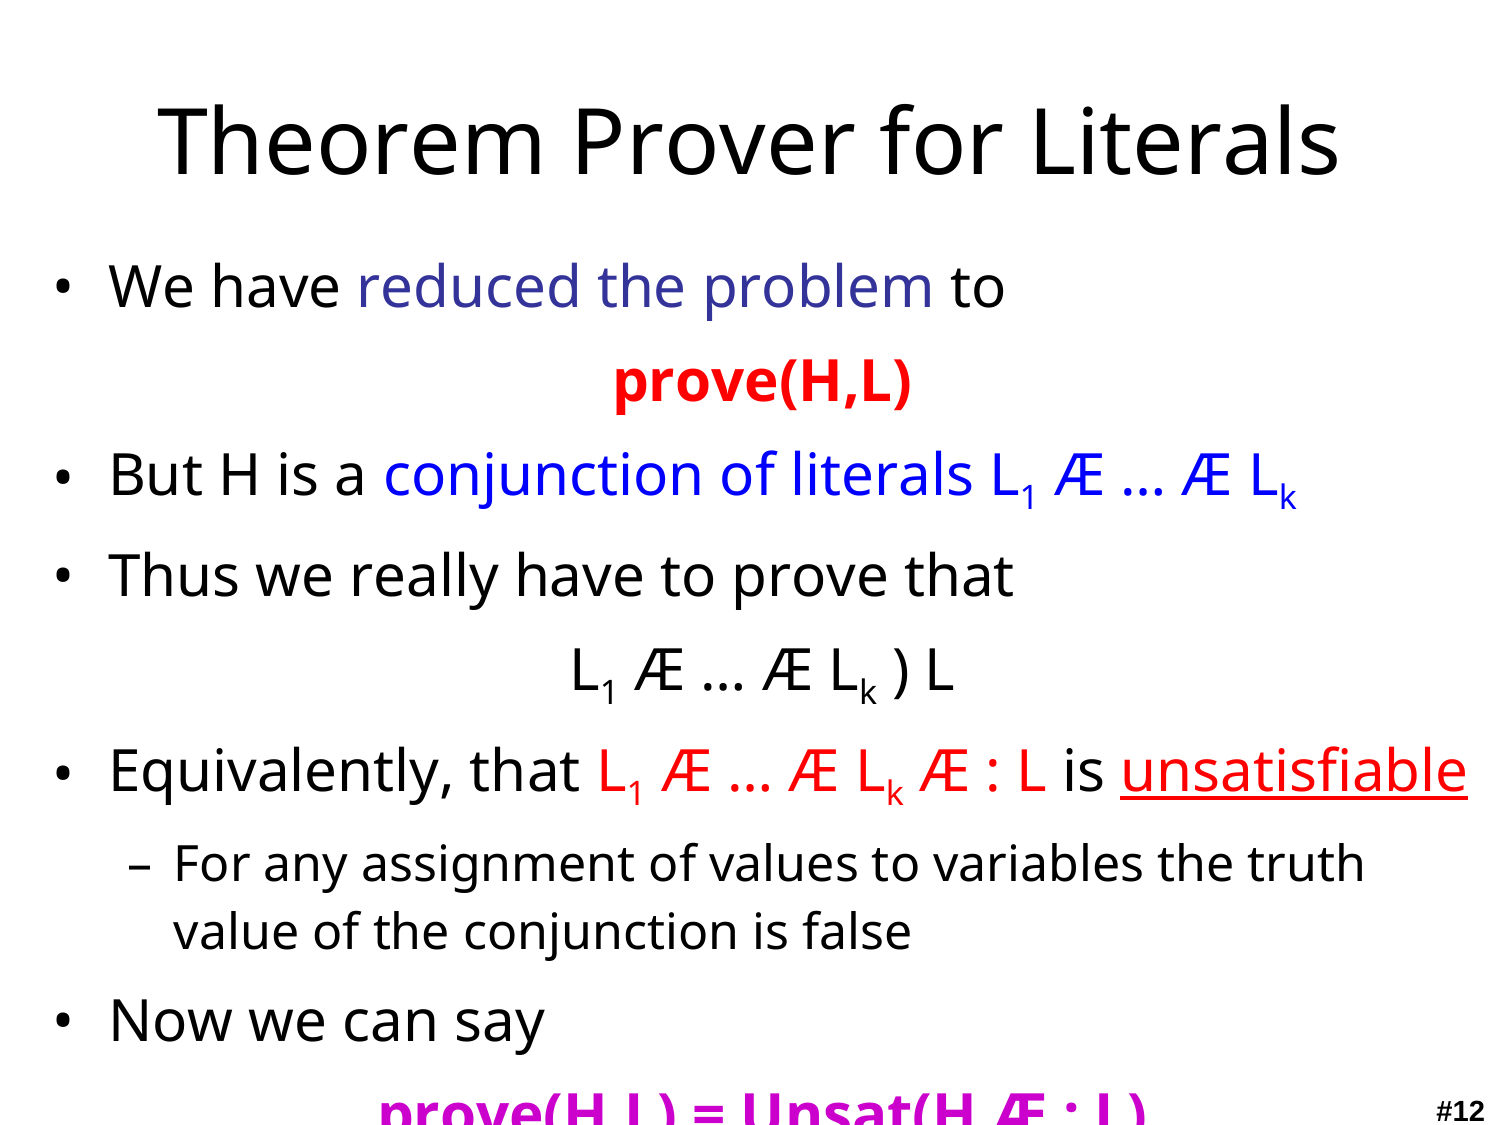

# Theorem Prover for Literals
We have reduced the problem to
prove(H,L)
But H is a conjunction of literals L1 Æ … Æ Lk
Thus we really have to prove that
L1 Æ … Æ Lk ) L
Equivalently, that L1 Æ … Æ Lk Æ : L is unsatisfiable
For any assignment of values to variables the truth value of the conjunction is false
Now we can say
prove(H,L) = Unsat(H Æ : L)
12